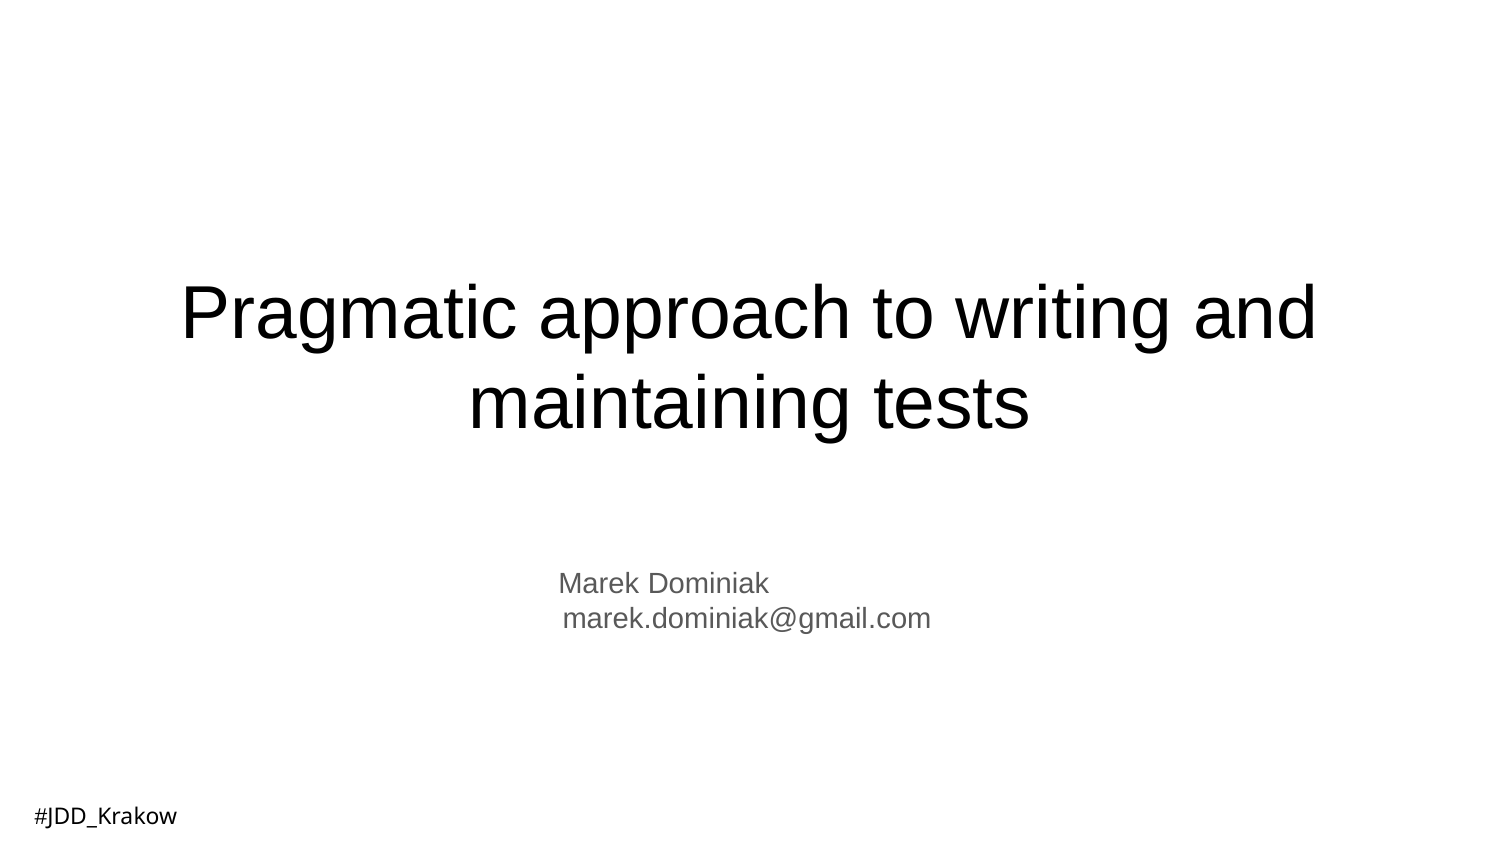

# Pragmatic approach to writing and maintaining tests
Marek Dominiak
marek.dominiak@gmail.com
 #JDD_Krakow